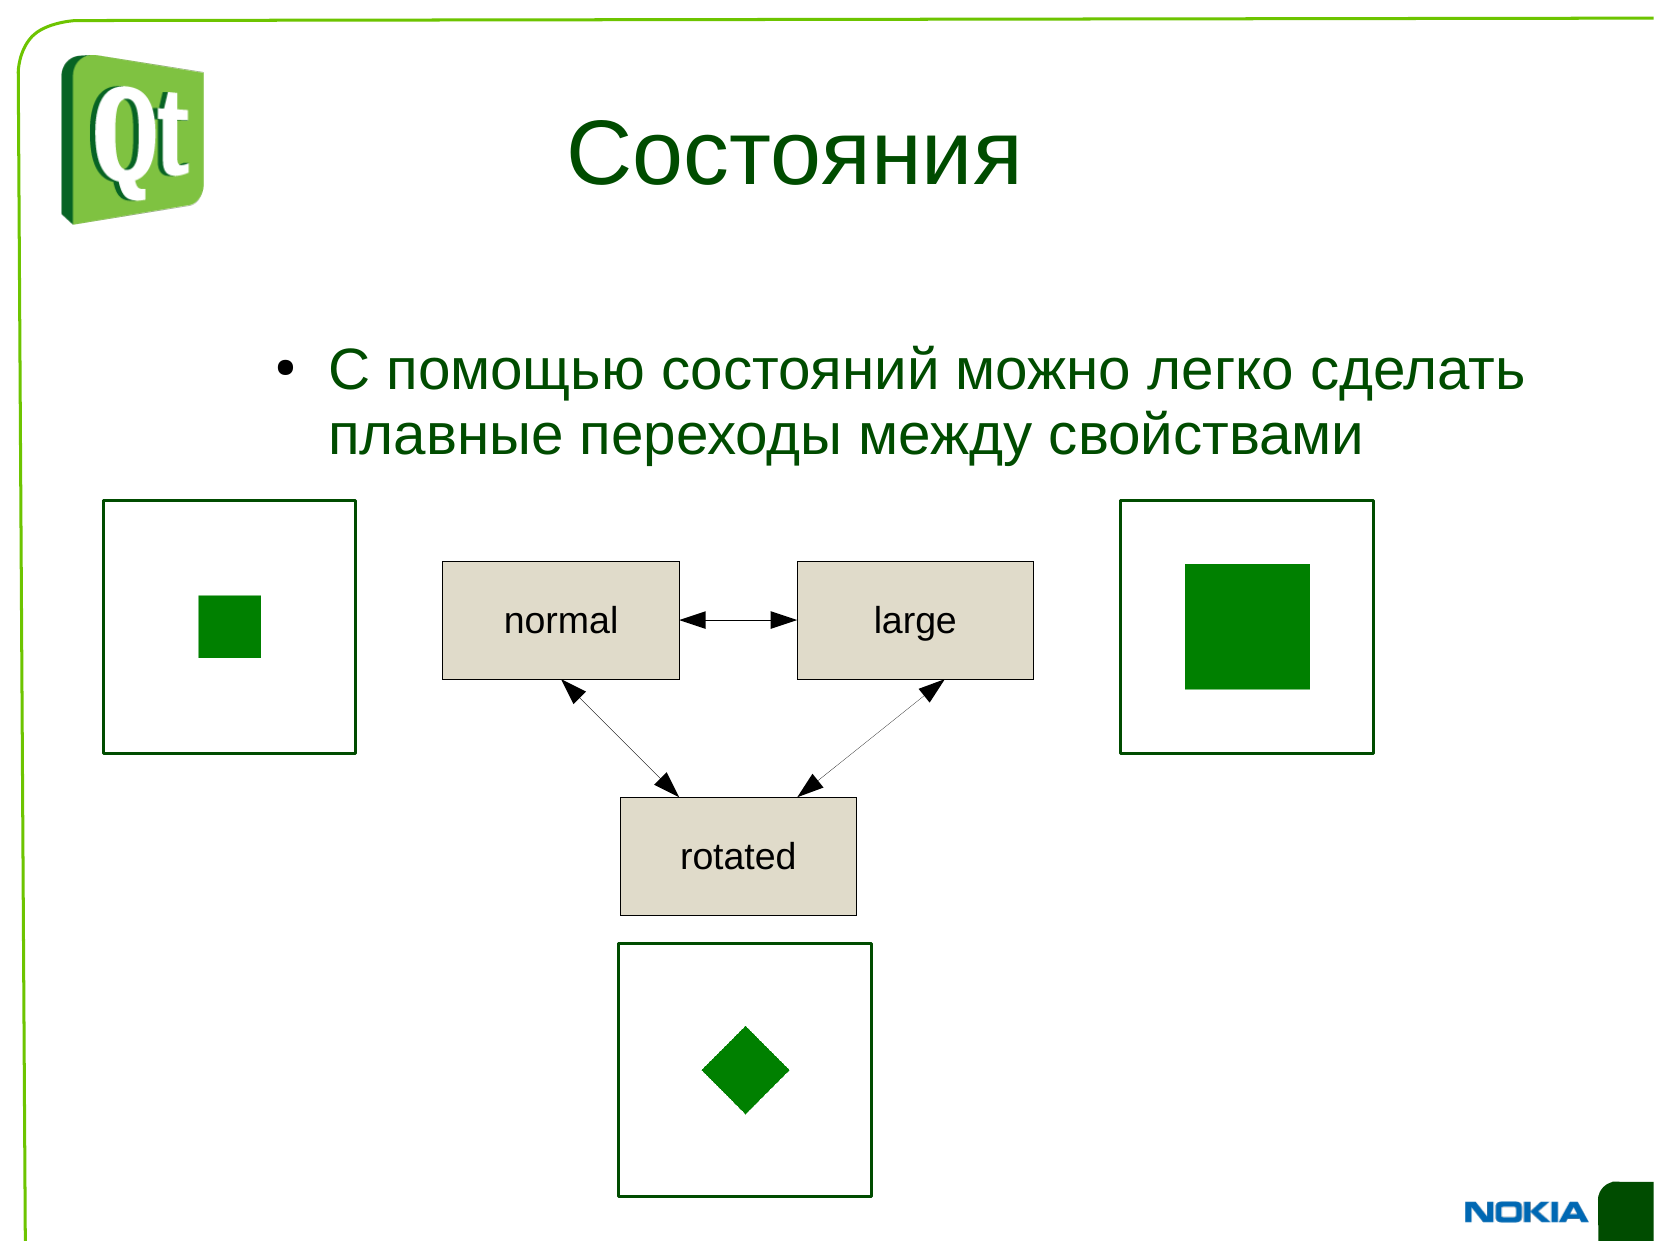

# Состояния
С помощью состояний можно легко сделать плавные переходы между свойствами
normal
large
rotated